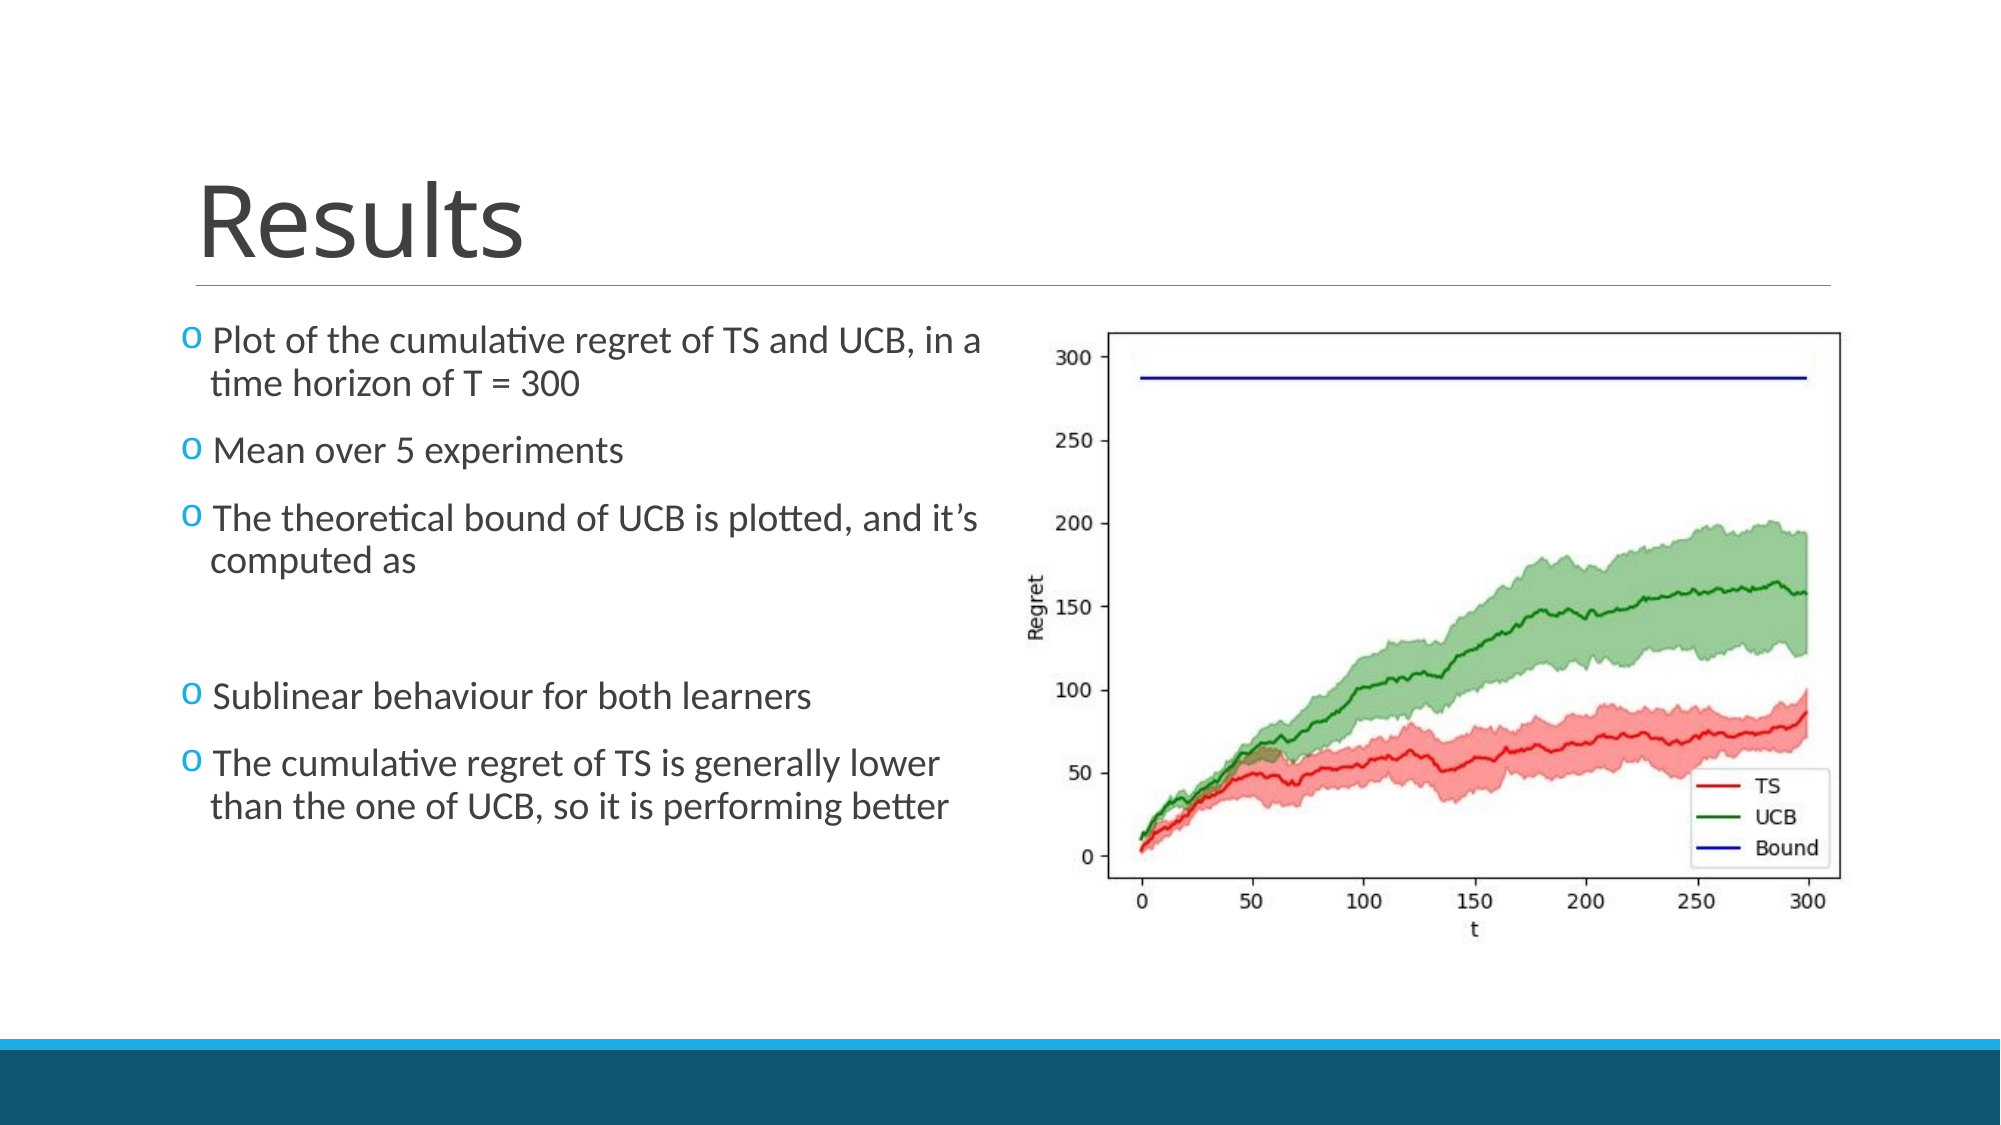

# Results
 Plot of the cumulative regret of TS and UCB, in a time horizon of T = 300
 Mean over 5 experiments
 The theoretical bound of UCB is plotted, and it’s computed as
 Sublinear behaviour for both learners
 The cumulative regret of TS is generally lower than the one of UCB, so it is performing better